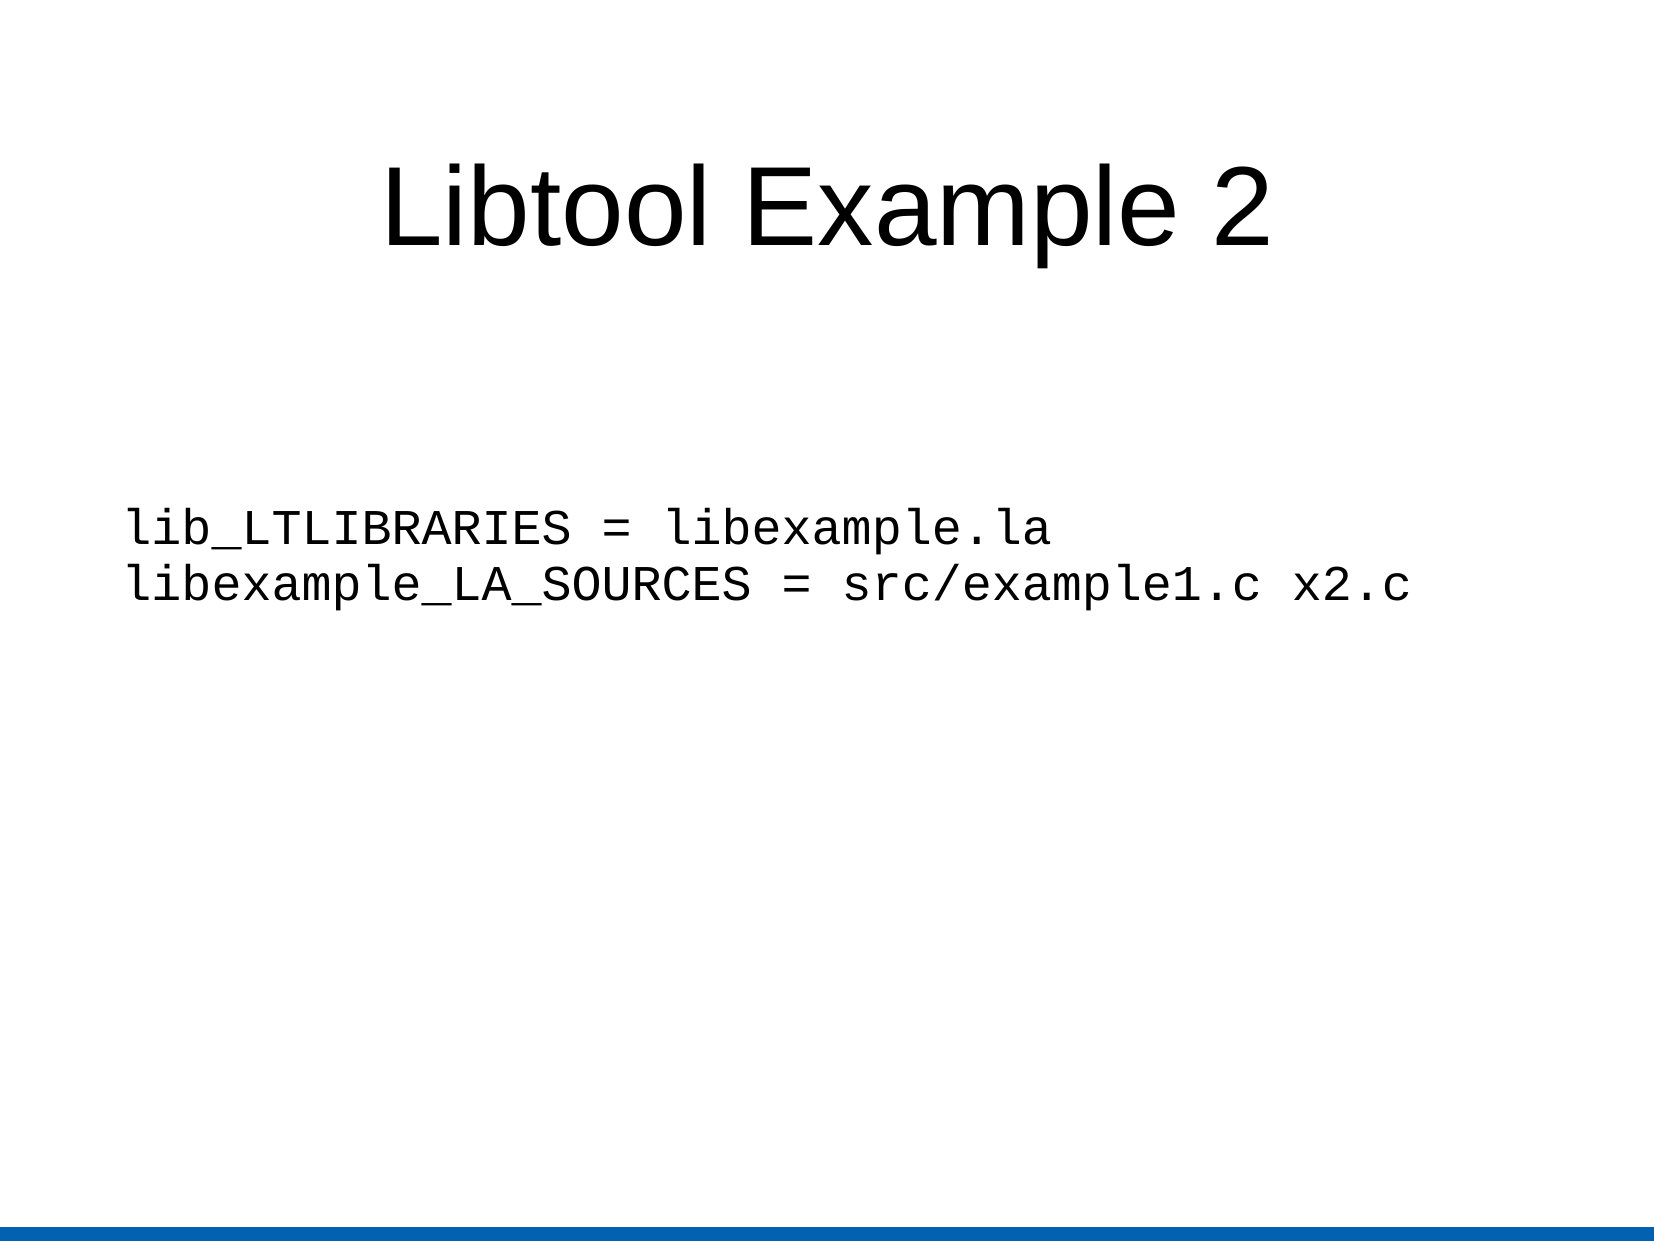

# Libtool Example 2
lib_LTLIBRARIES = libexample.la
libexample_LA_SOURCES = src/example1.c x2.c